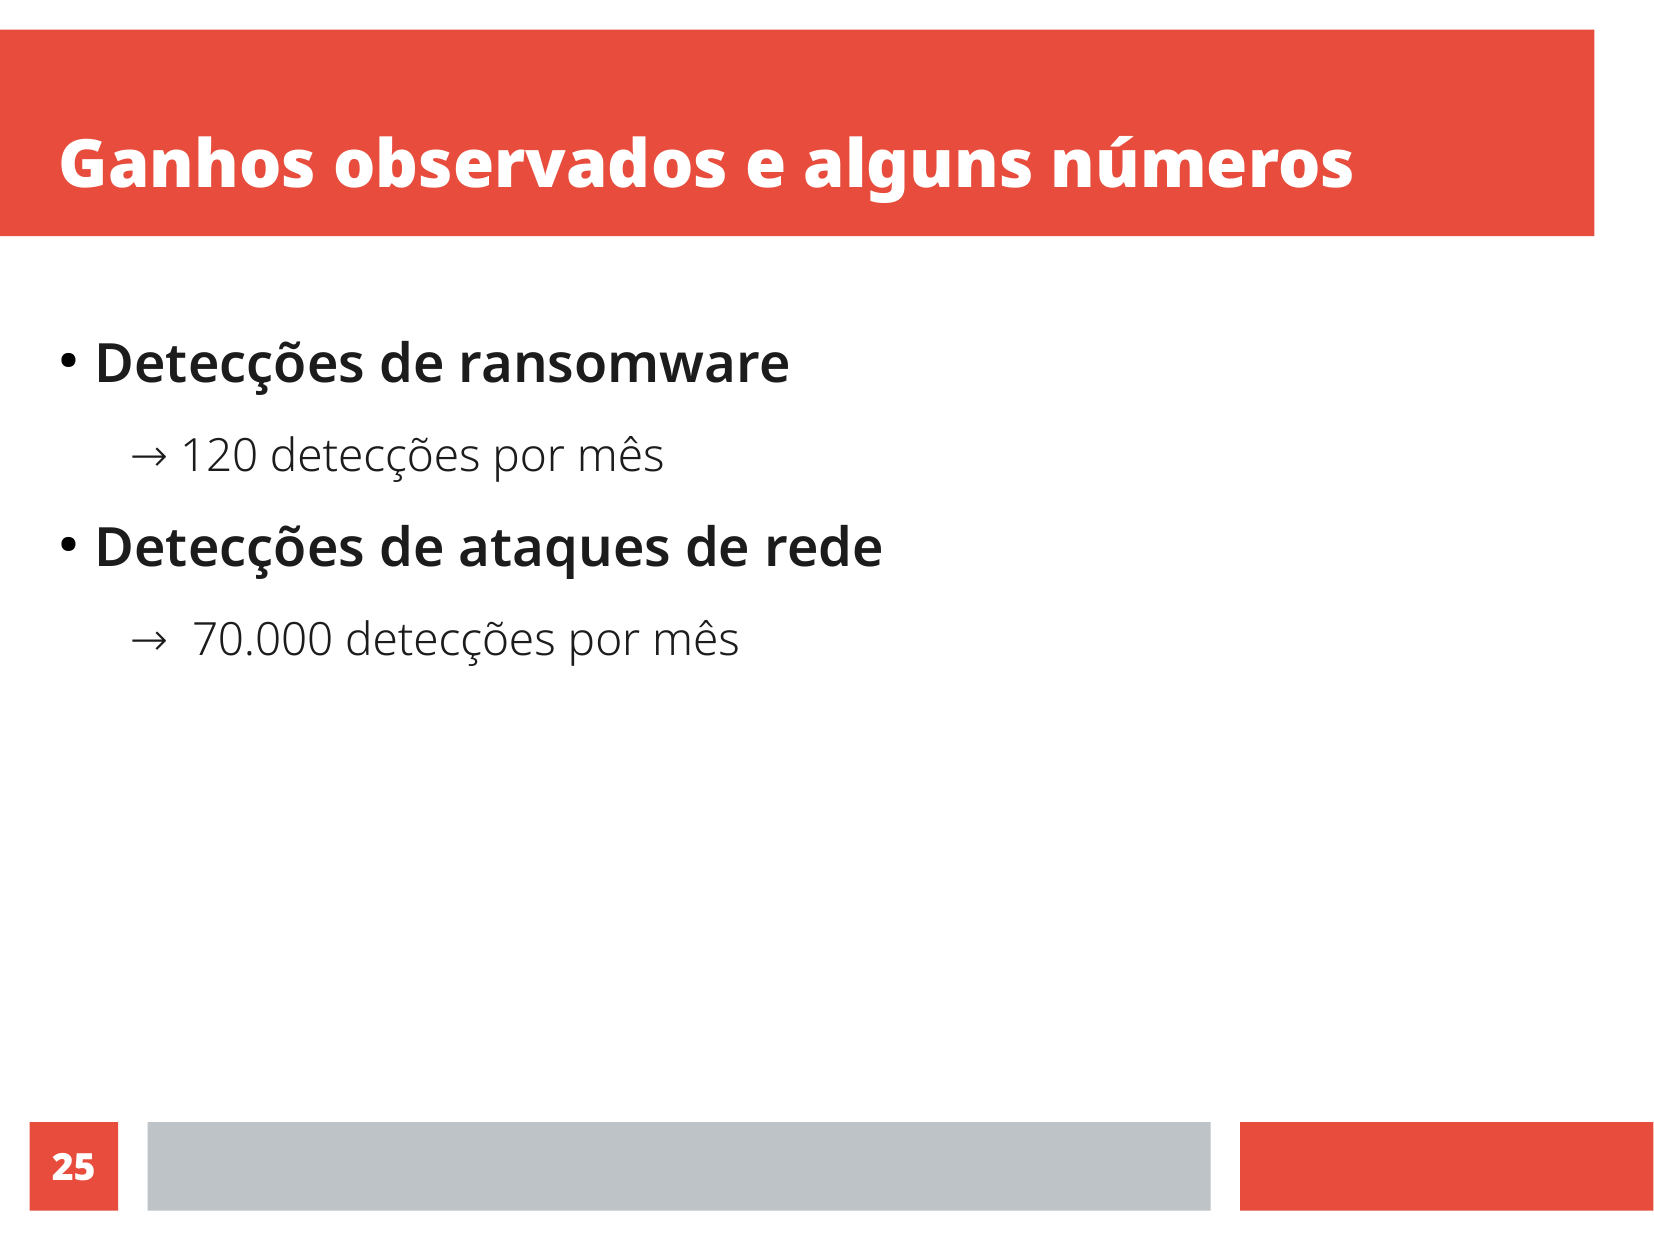

# Ganhos observados e alguns números
Detecções de ransomware
→ 120 detecções por mês
Detecções de ataques de rede
→ 70.000 detecções por mês
25